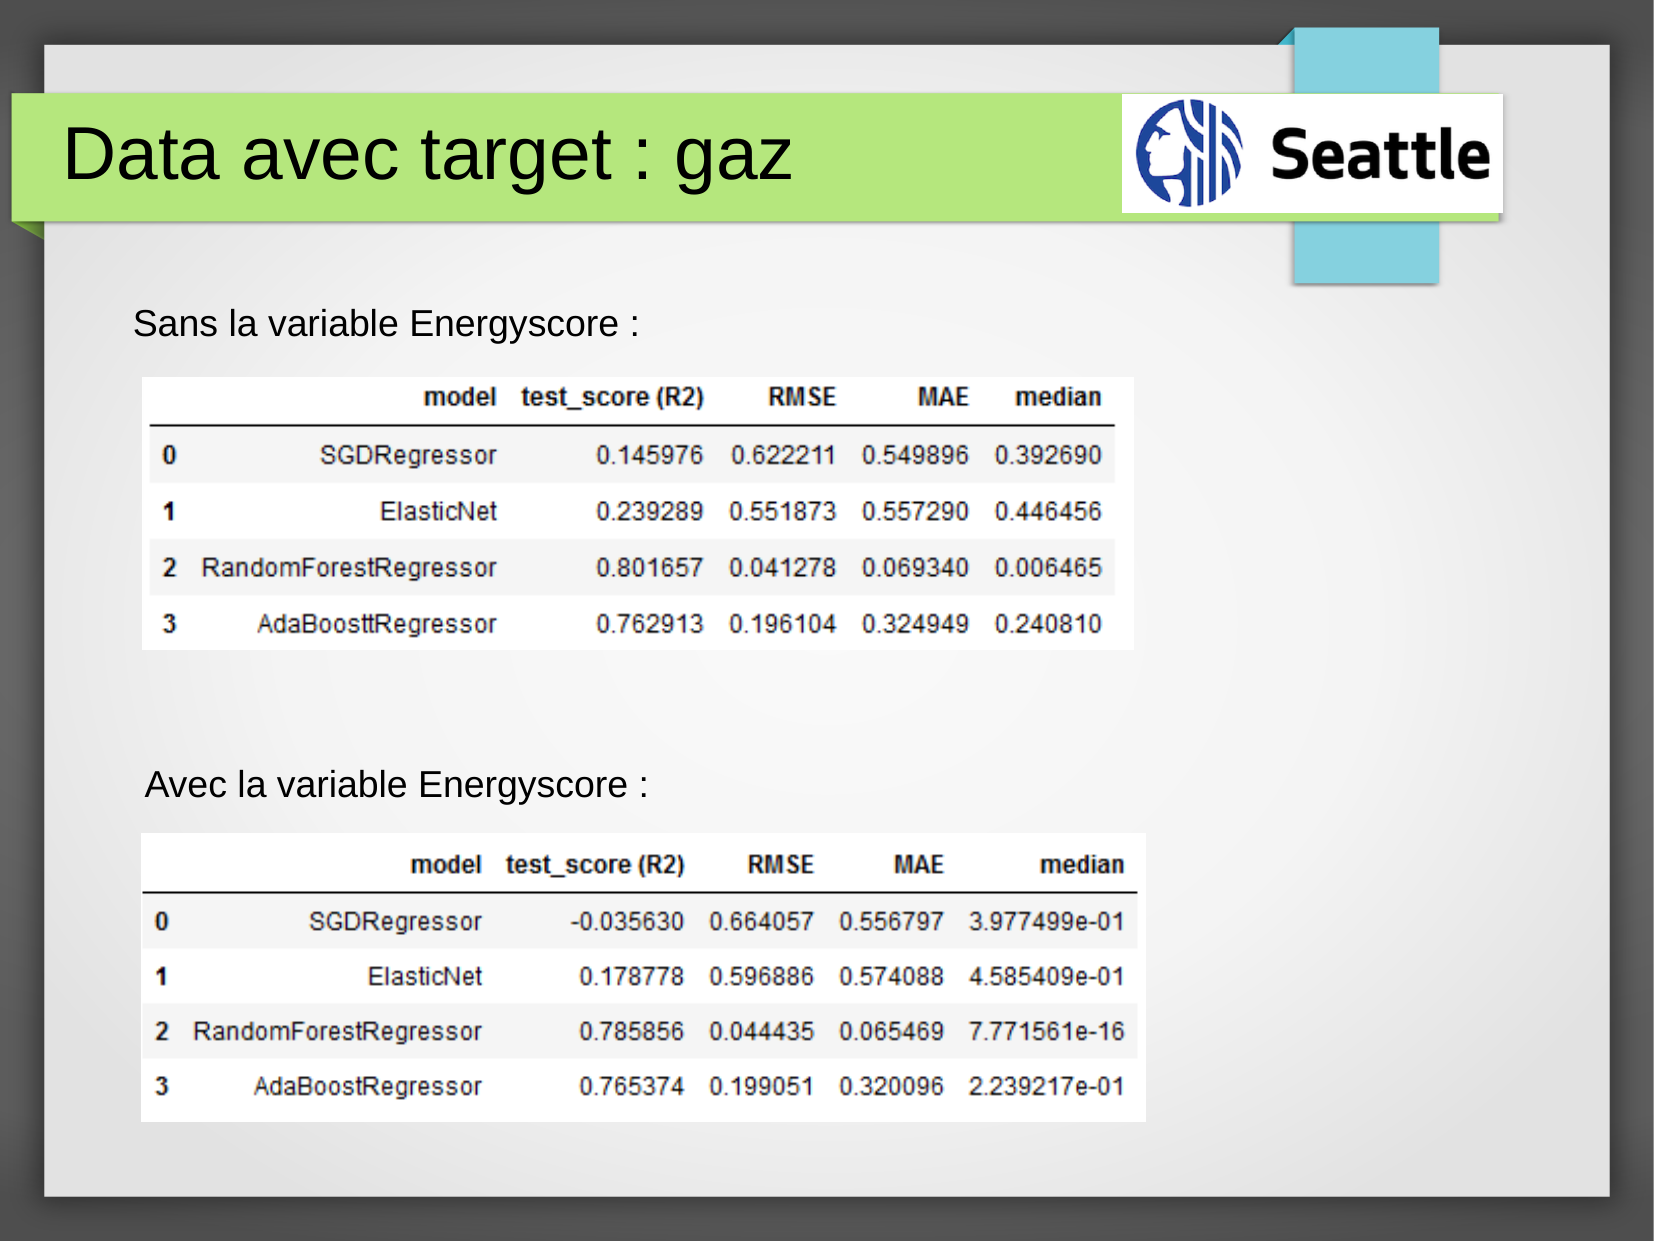

# Data avec target : gaz
Sans la variable Energyscore :
Avec la variable Energyscore :